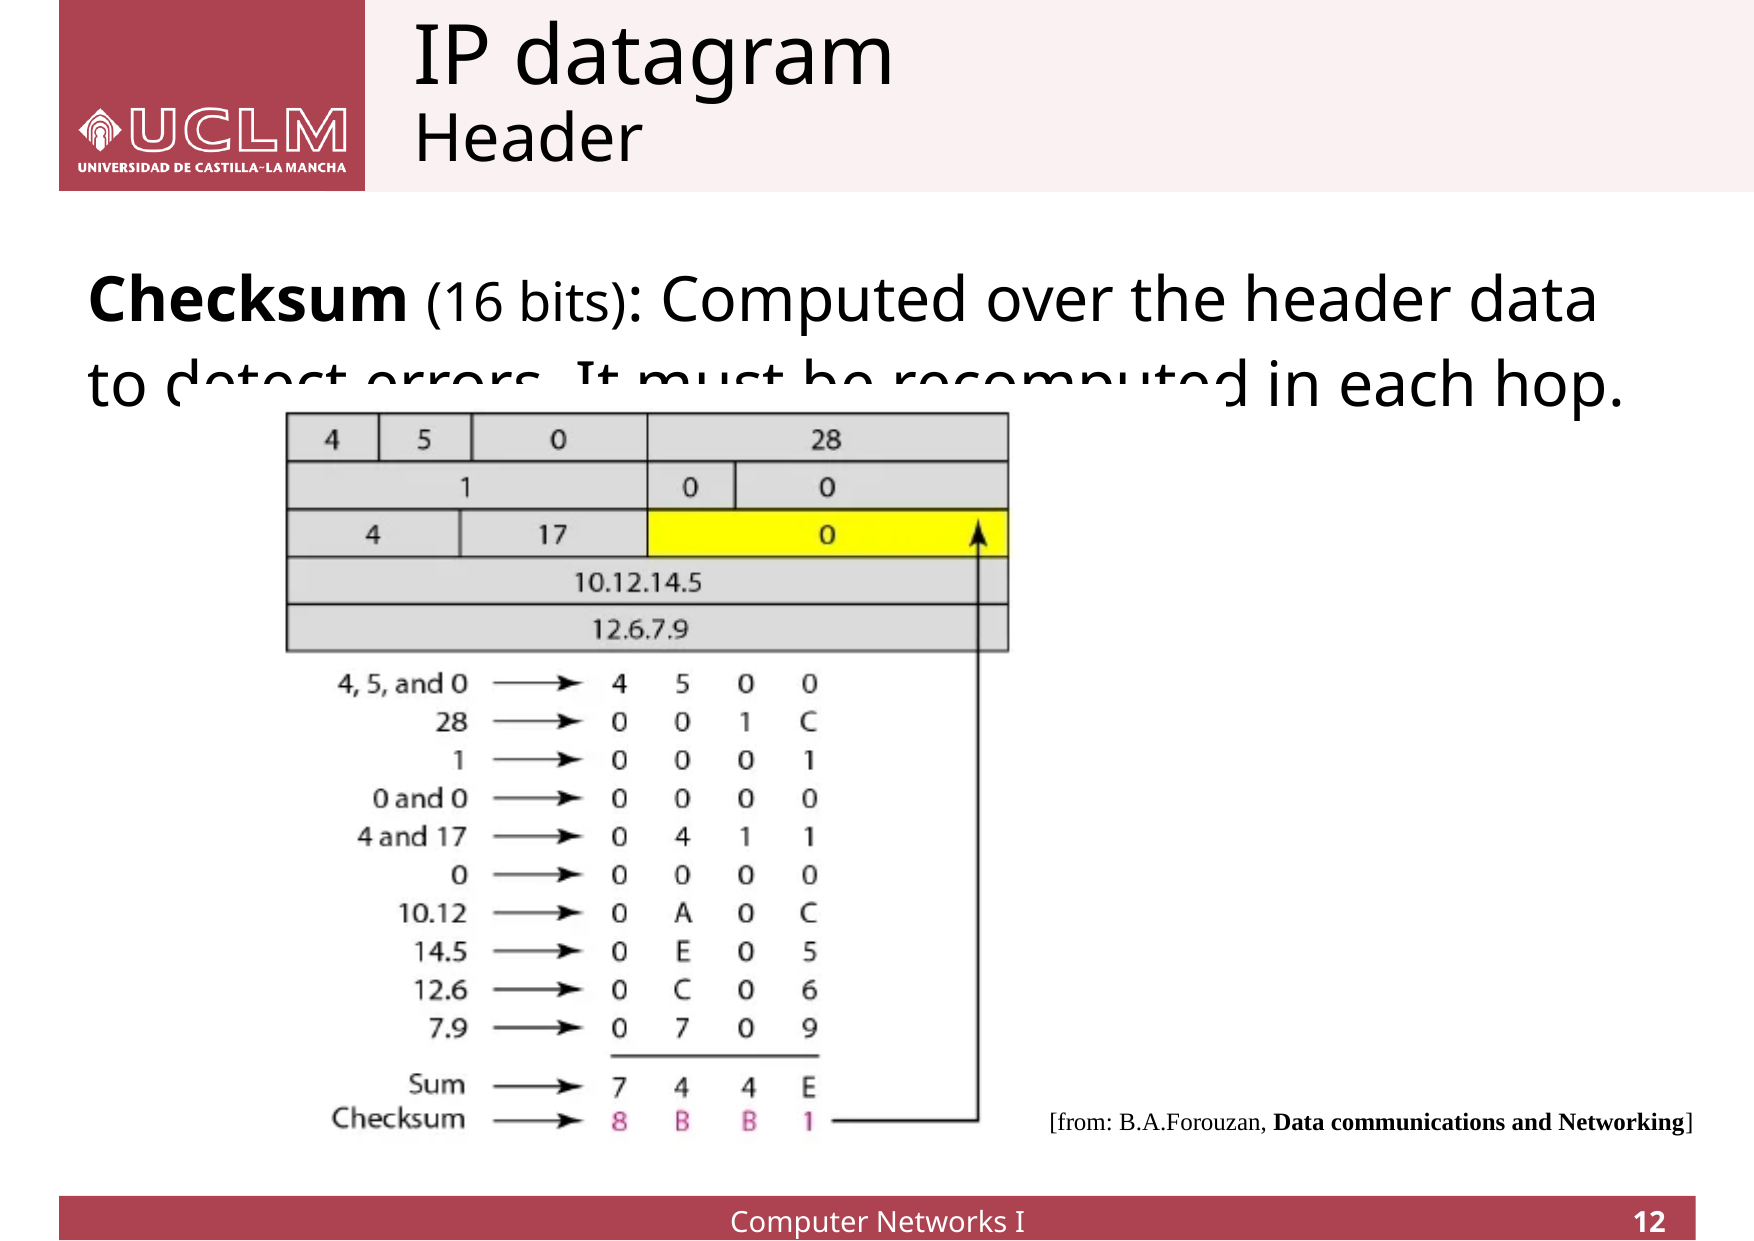

IP datagram
Header
# Checksum (16 bits): Computed over the header data to detect errors. It must be recomputed in each hop.
[from: B.A.Forouzan, Data communications and Networking]
Computer Networks I
12